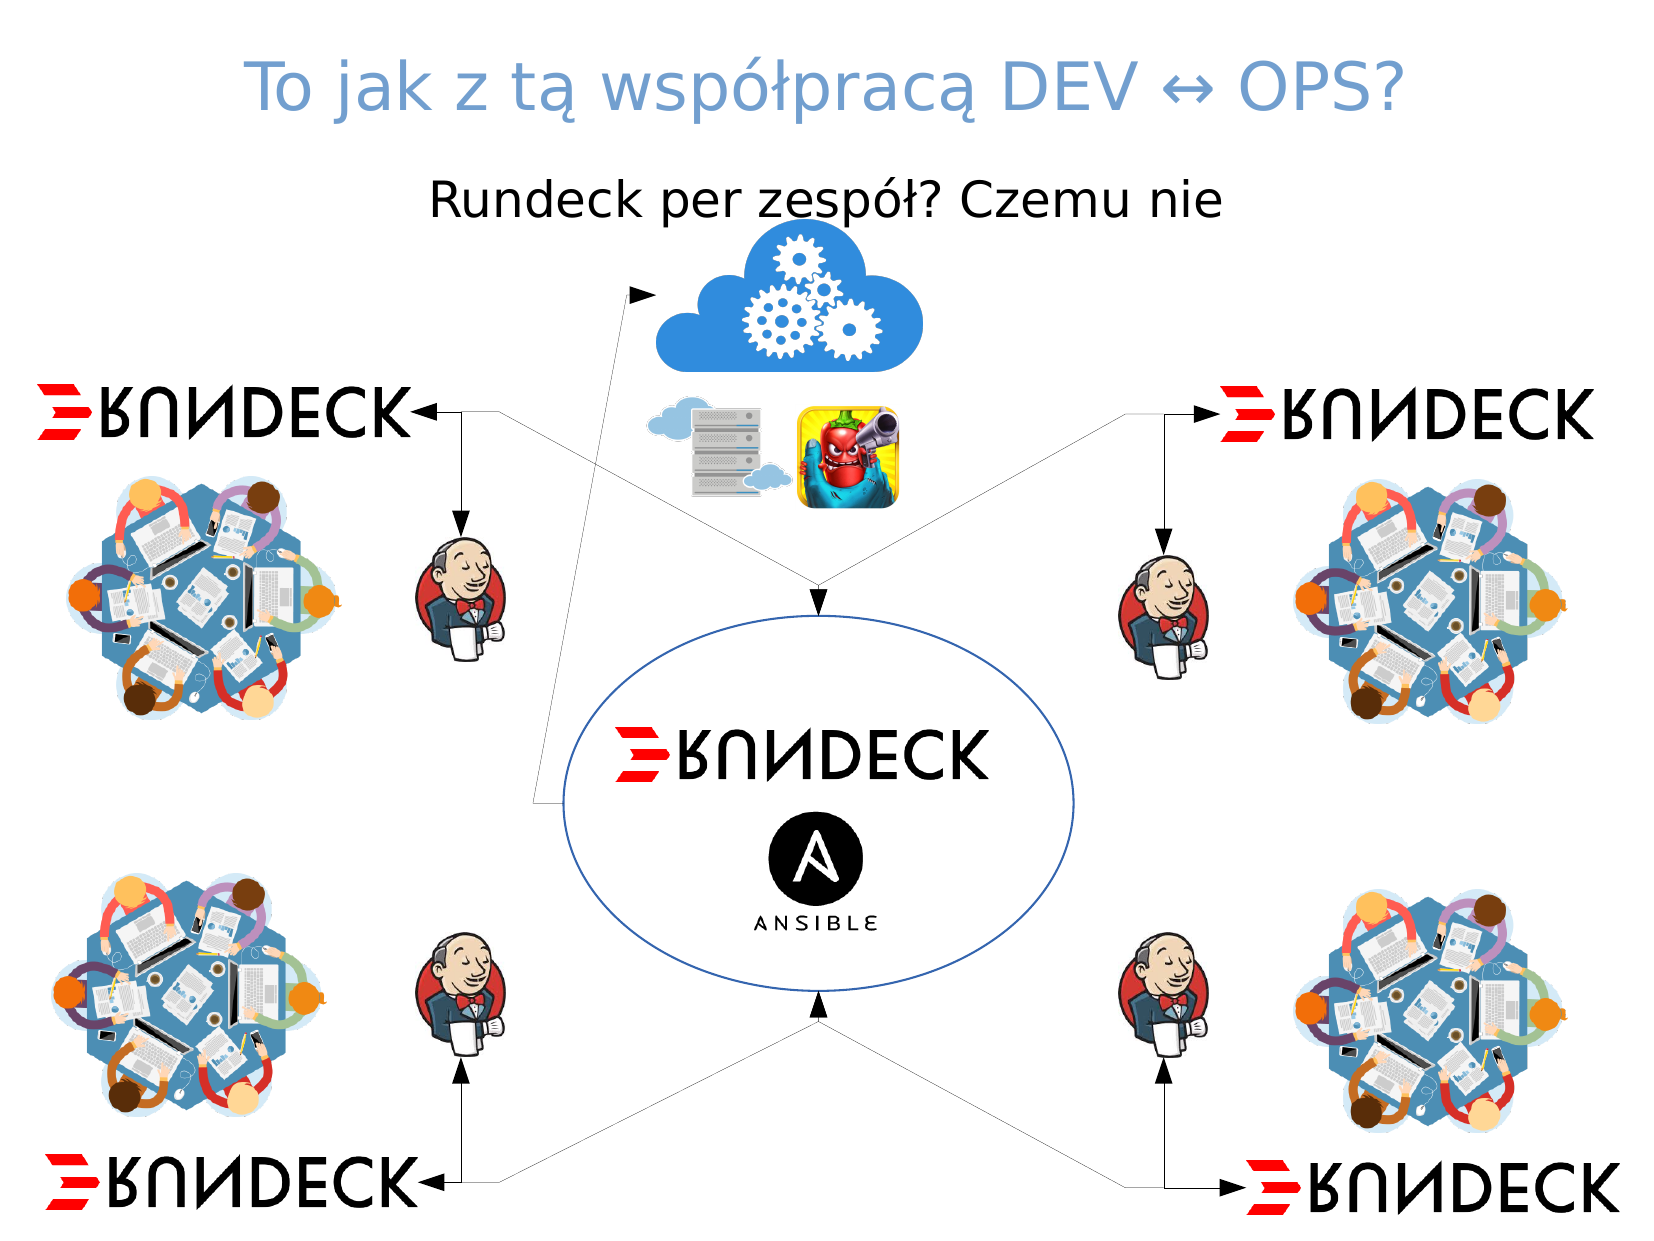

To jak z tą współpracą DEV ↔ OPS?
Rundeck per zespół? Czemu nie